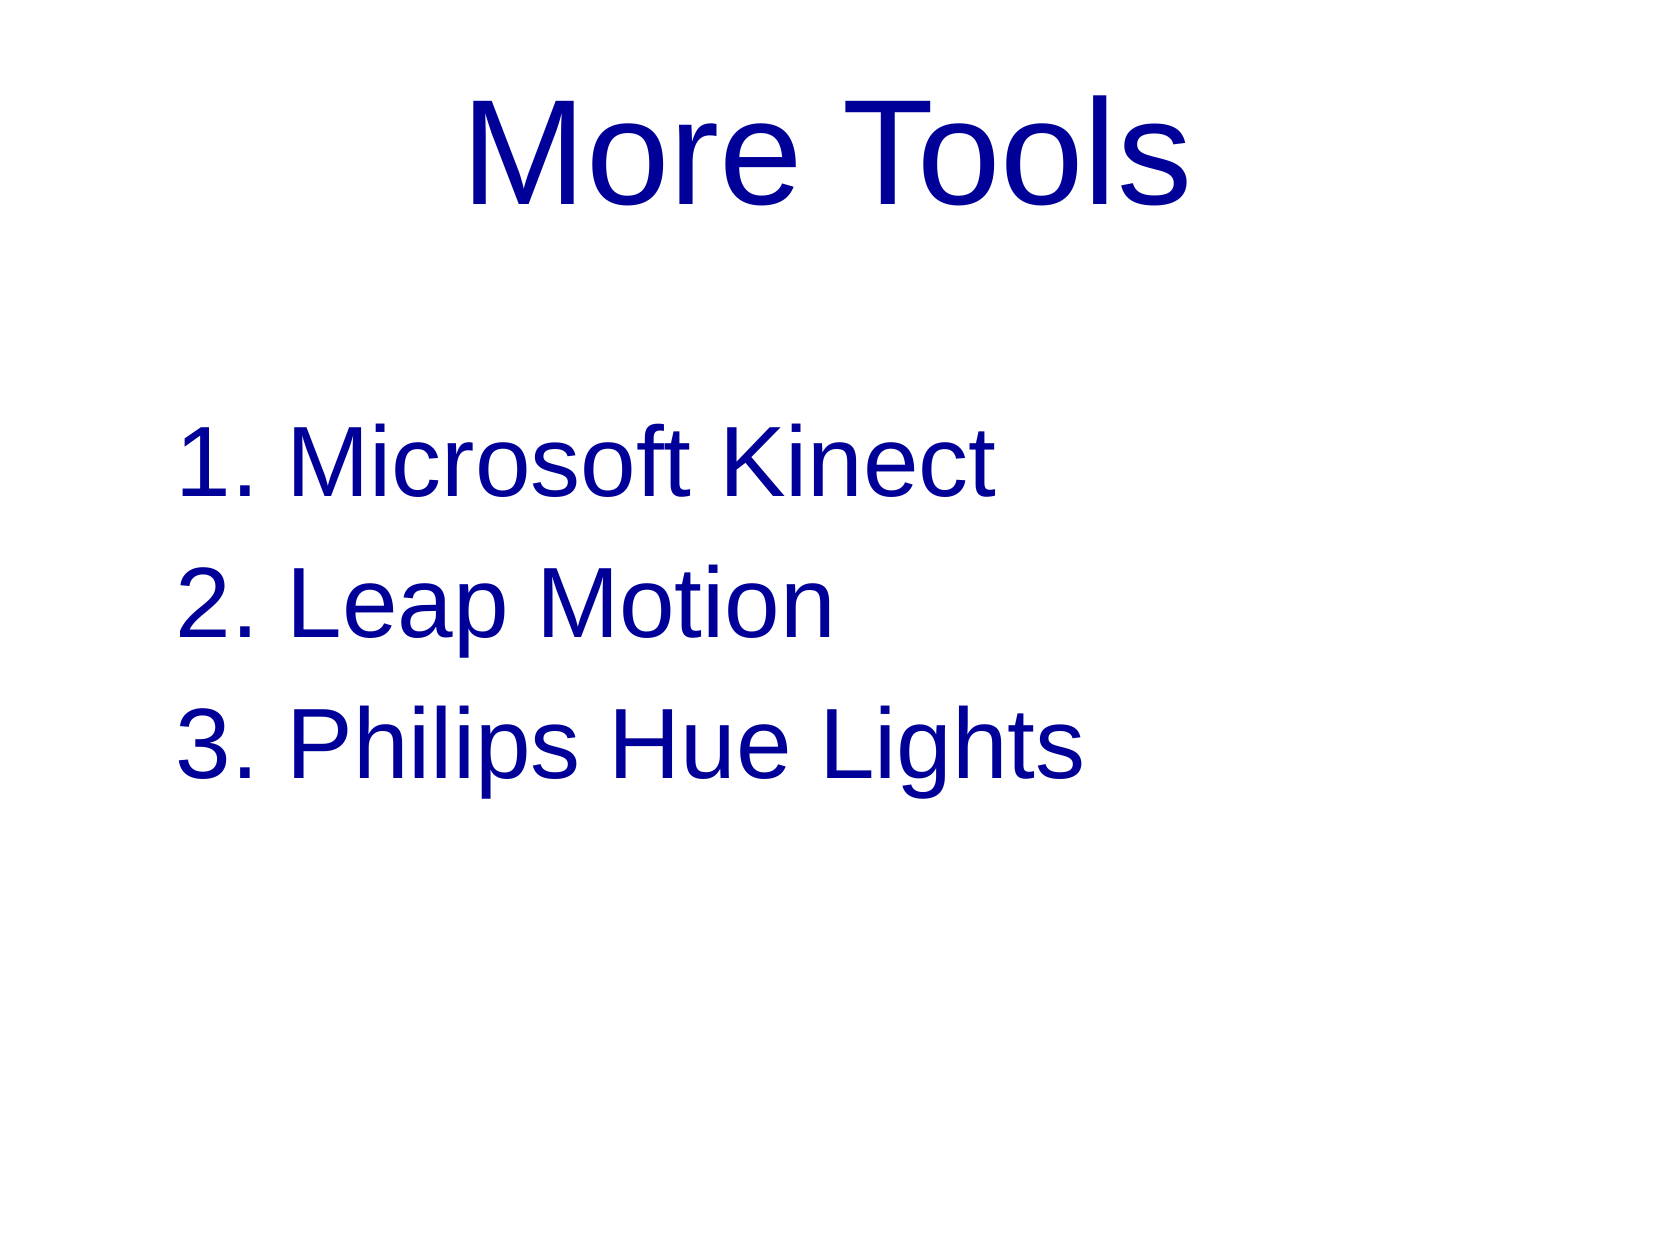

# More Tools
1. Microsoft Kinect
2. Leap Motion
3. Philips Hue Lights